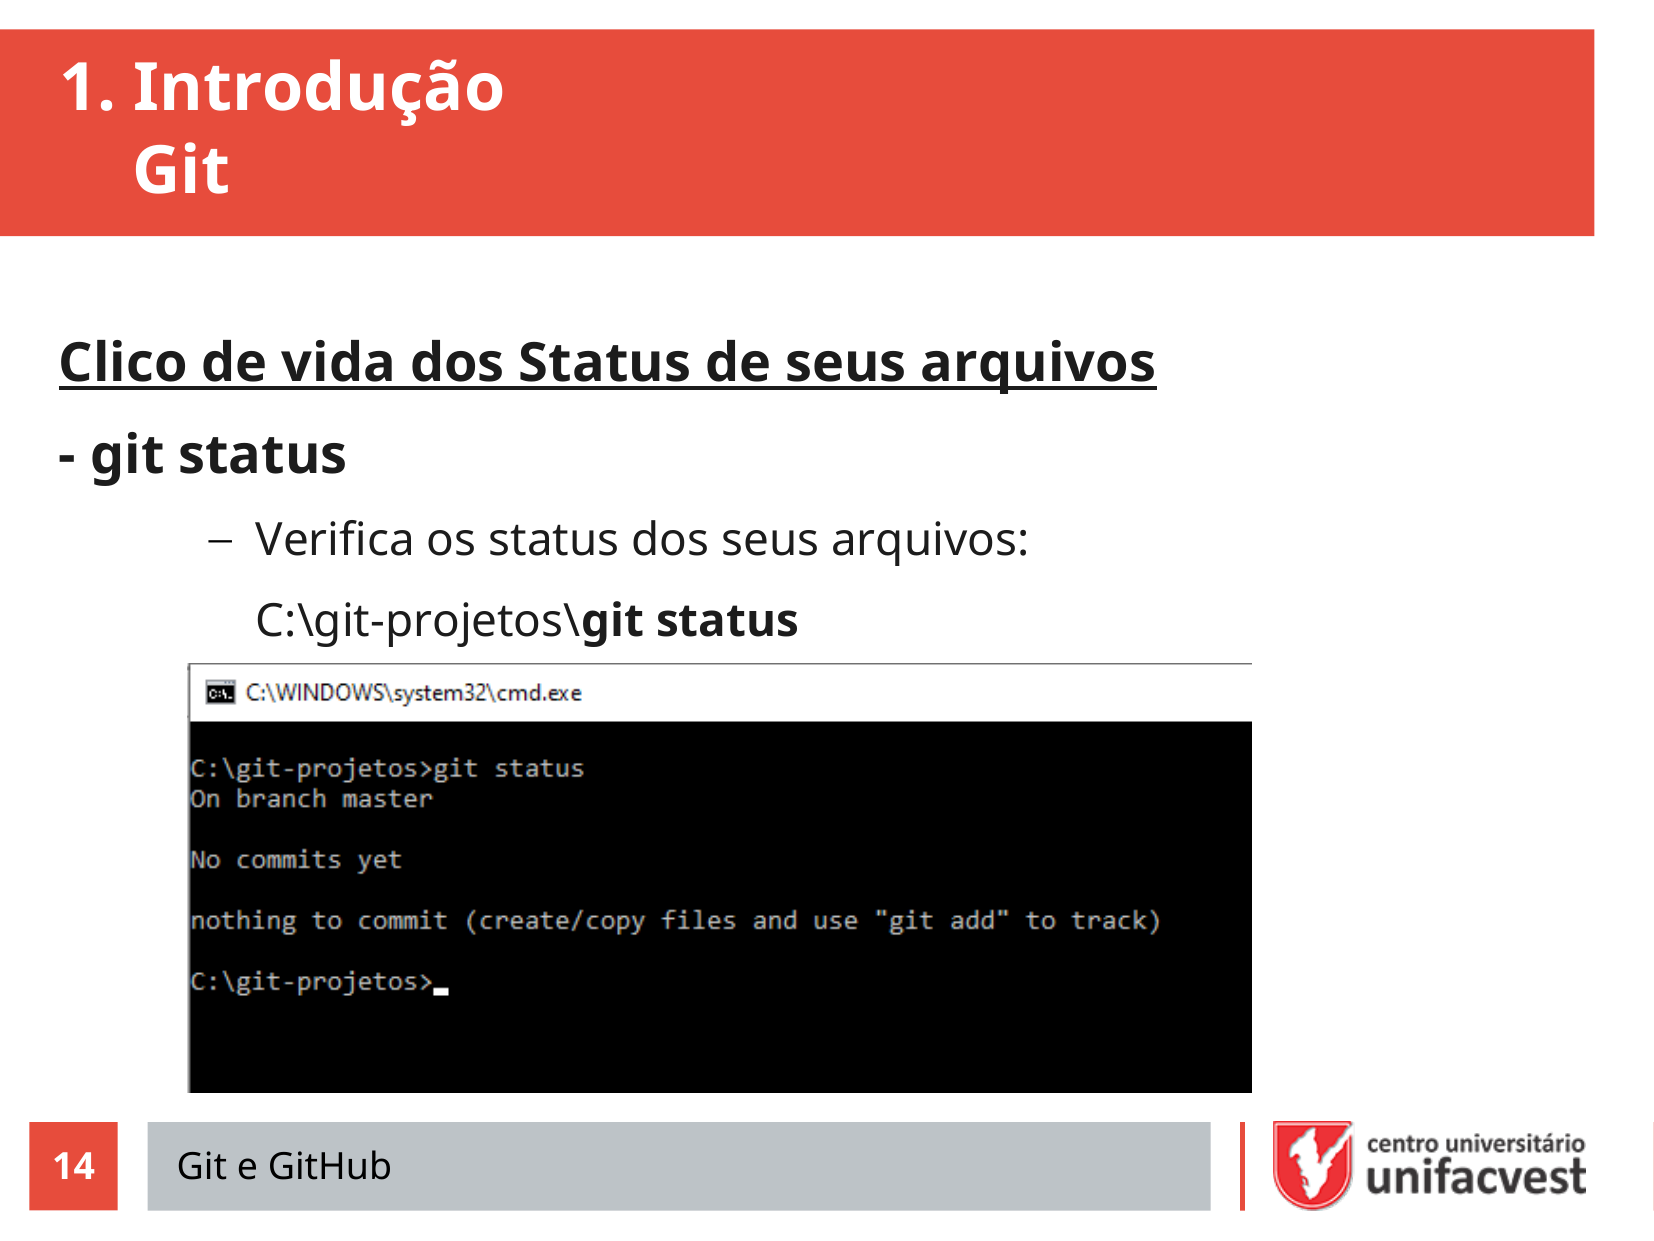

# 1. Introdução Git
Clico de vida dos Status de seus arquivos
- git status
Verifica os status dos seus arquivos:
C:\git-projetos\git status
14
Git e GitHub